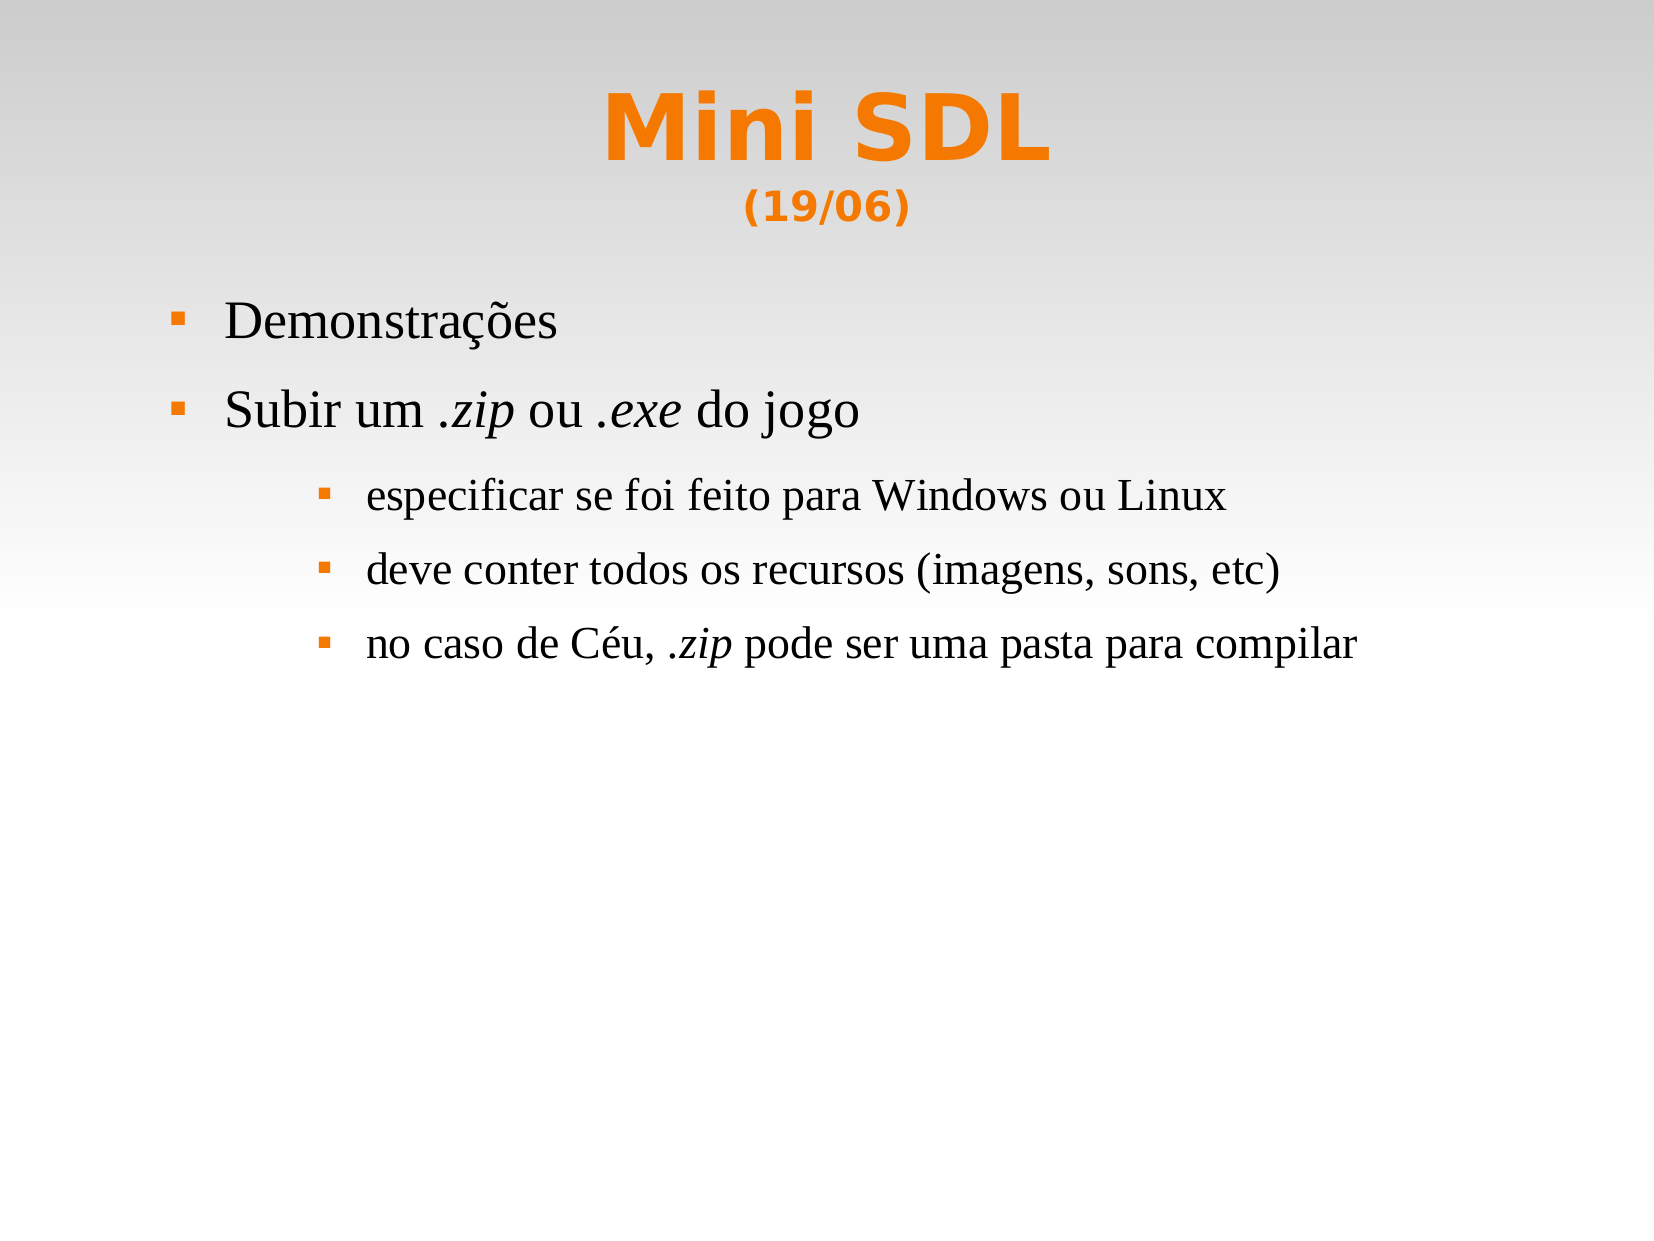

# Mini SDL (19/06)
Demonstrações
Subir um .zip ou .exe do jogo
especificar se foi feito para Windows ou Linux
deve conter todos os recursos (imagens, sons, etc)
no caso de Céu, .zip pode ser uma pasta para compilar